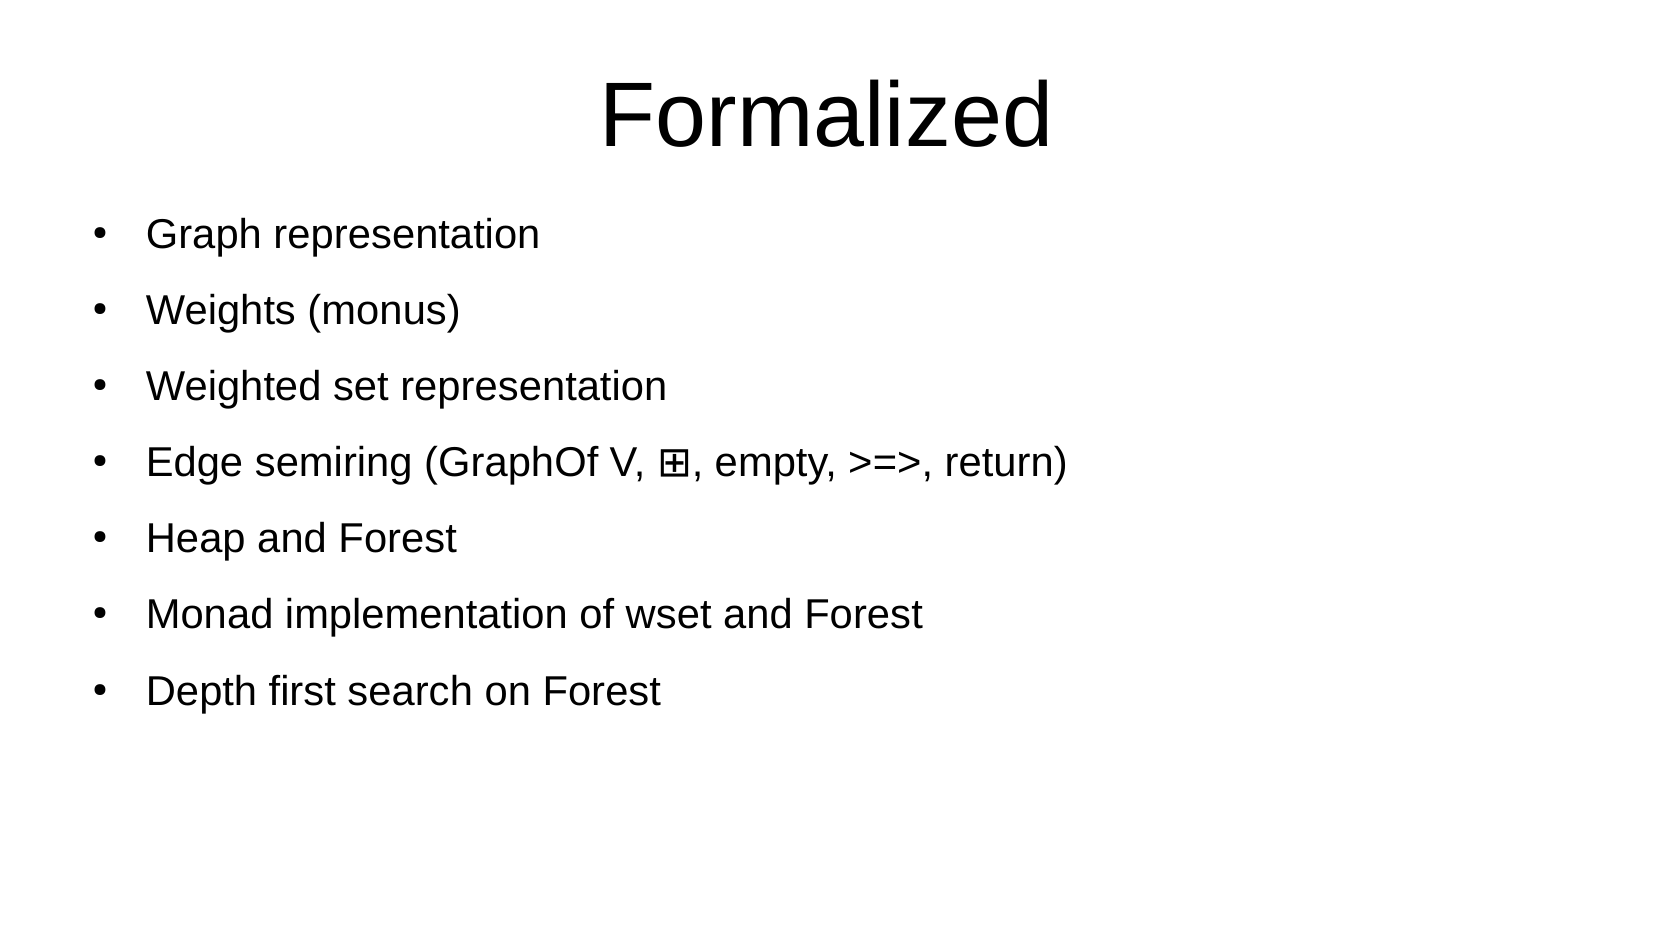

# Formalized
Graph representation
Weights (monus)
Weighted set representation
Edge semiring (GraphOf V, ⊞, empty, >=>, return)
Heap and Forest
Monad implementation of wset and Forest
Depth first search on Forest